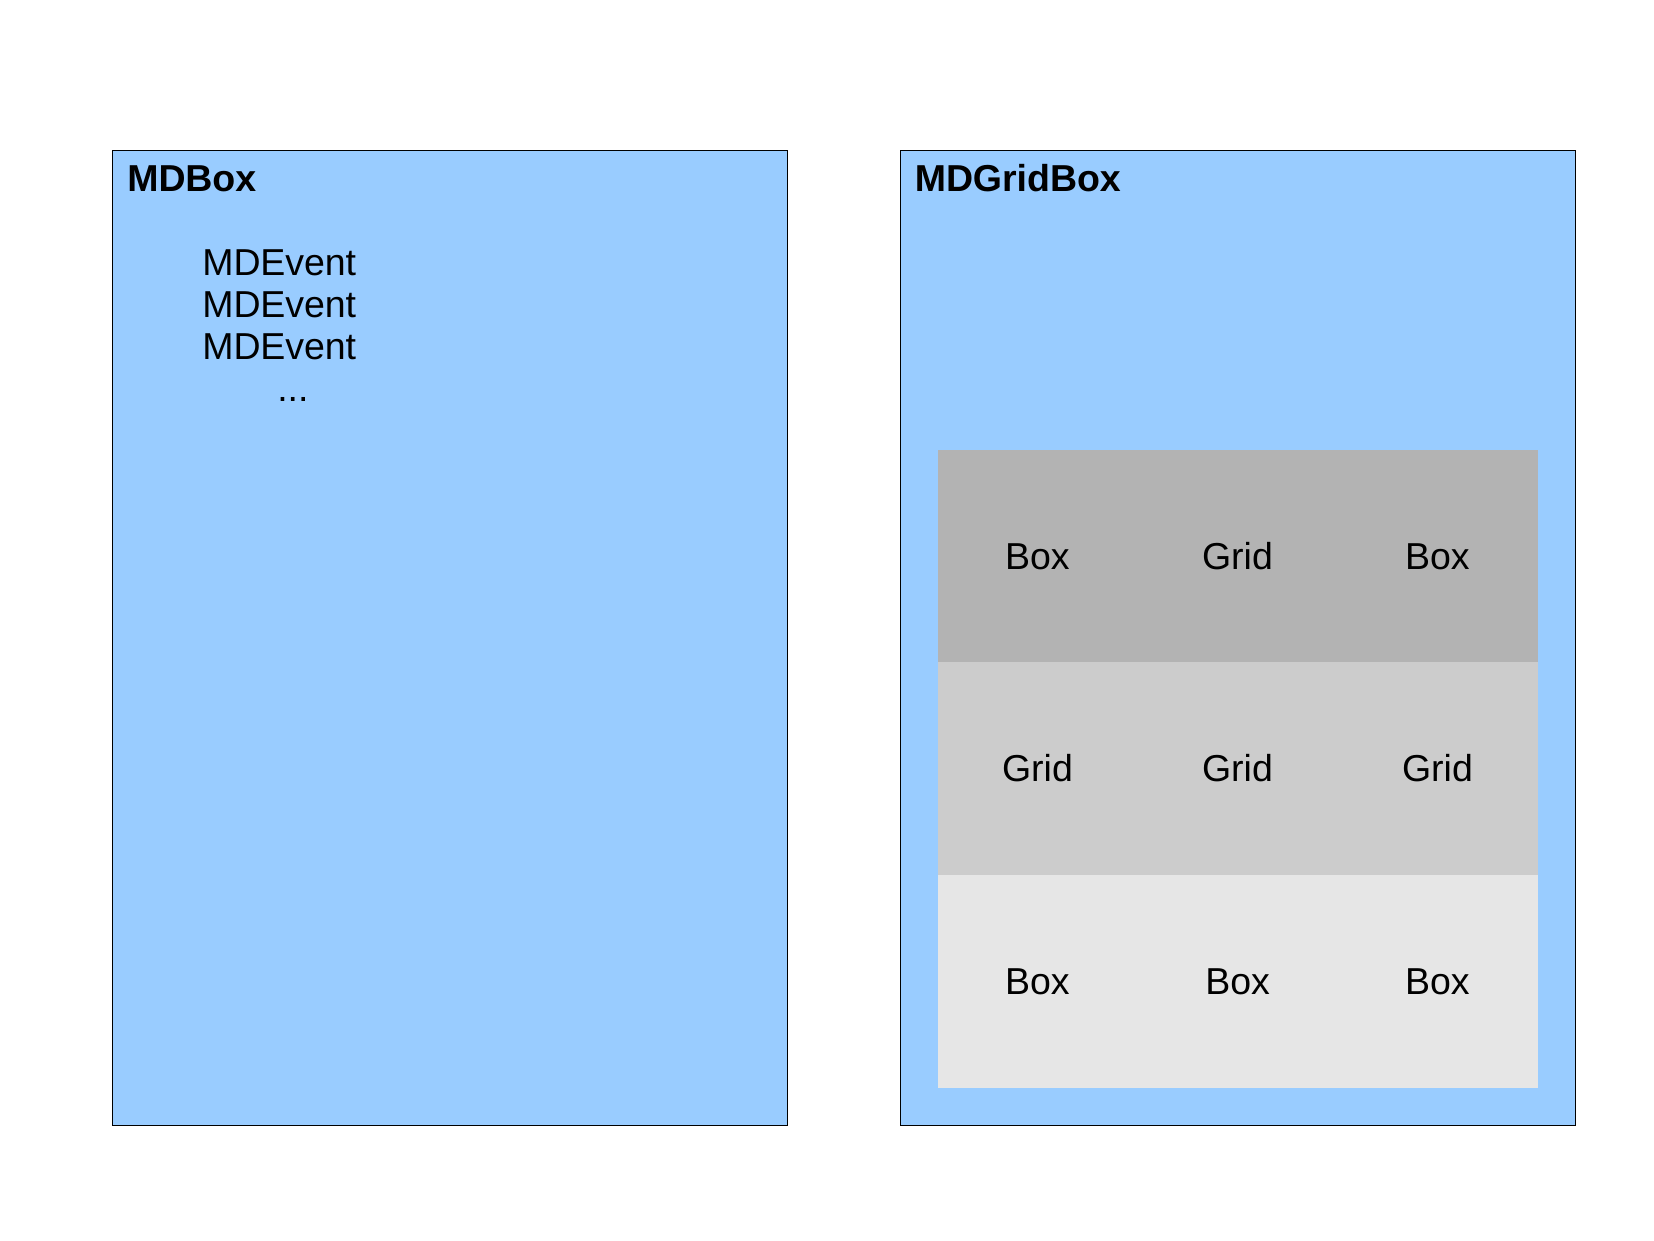

MDBox
	MDEvent
	MDEvent
	MDEvent
		...
MDGridBox
| Box | Grid | Box |
| --- | --- | --- |
| Grid | Grid | Grid |
| Box | Box | Box |